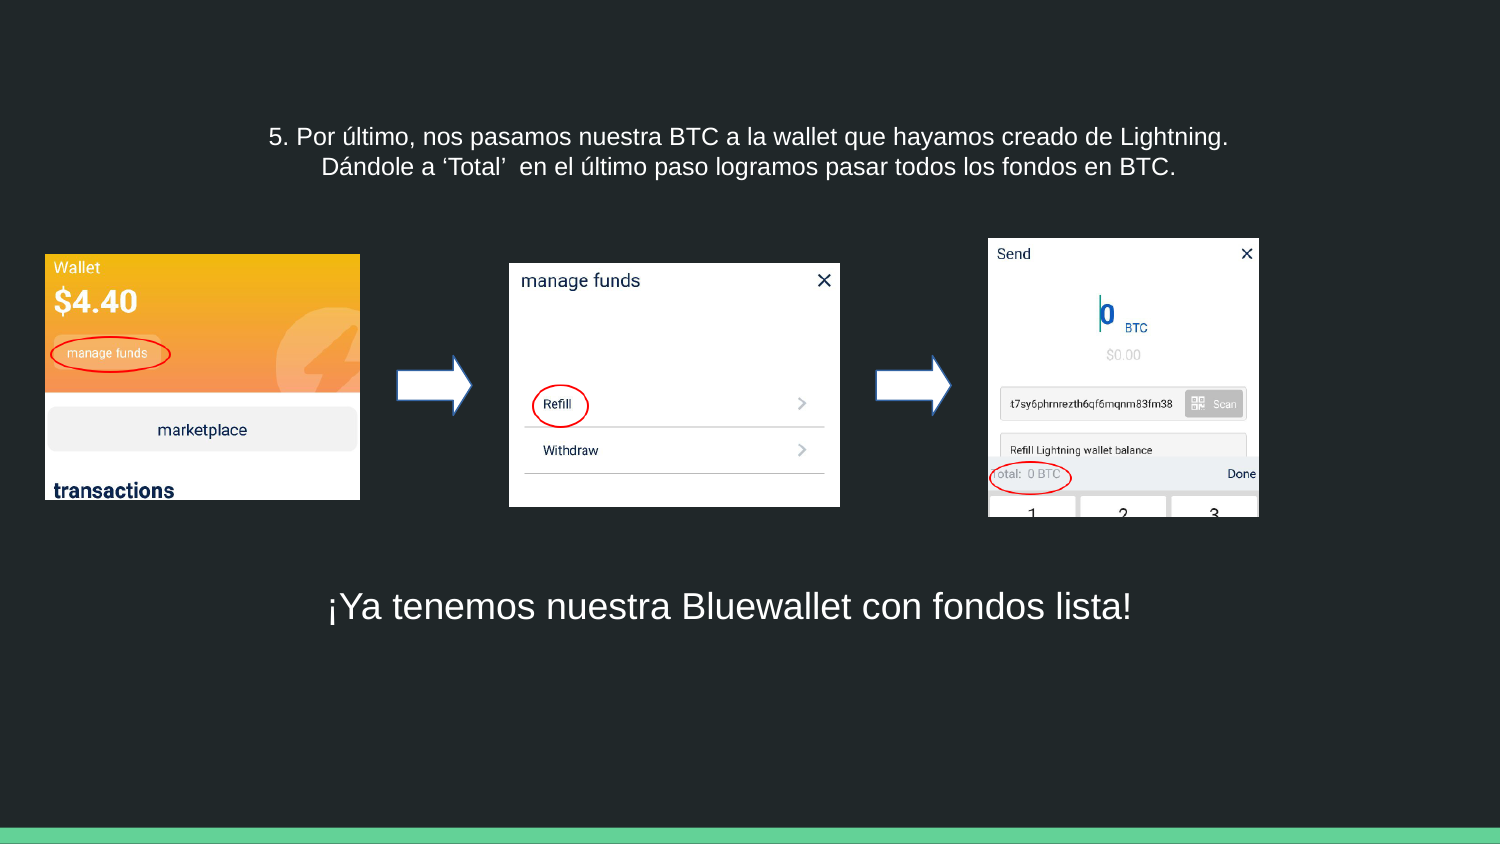

5. Por último, nos pasamos nuestra BTC a la wallet que hayamos creado de Lightning.
Dándole a ‘Total’ en el último paso logramos pasar todos los fondos en BTC.
¡Ya tenemos nuestra Bluewallet con fondos lista!